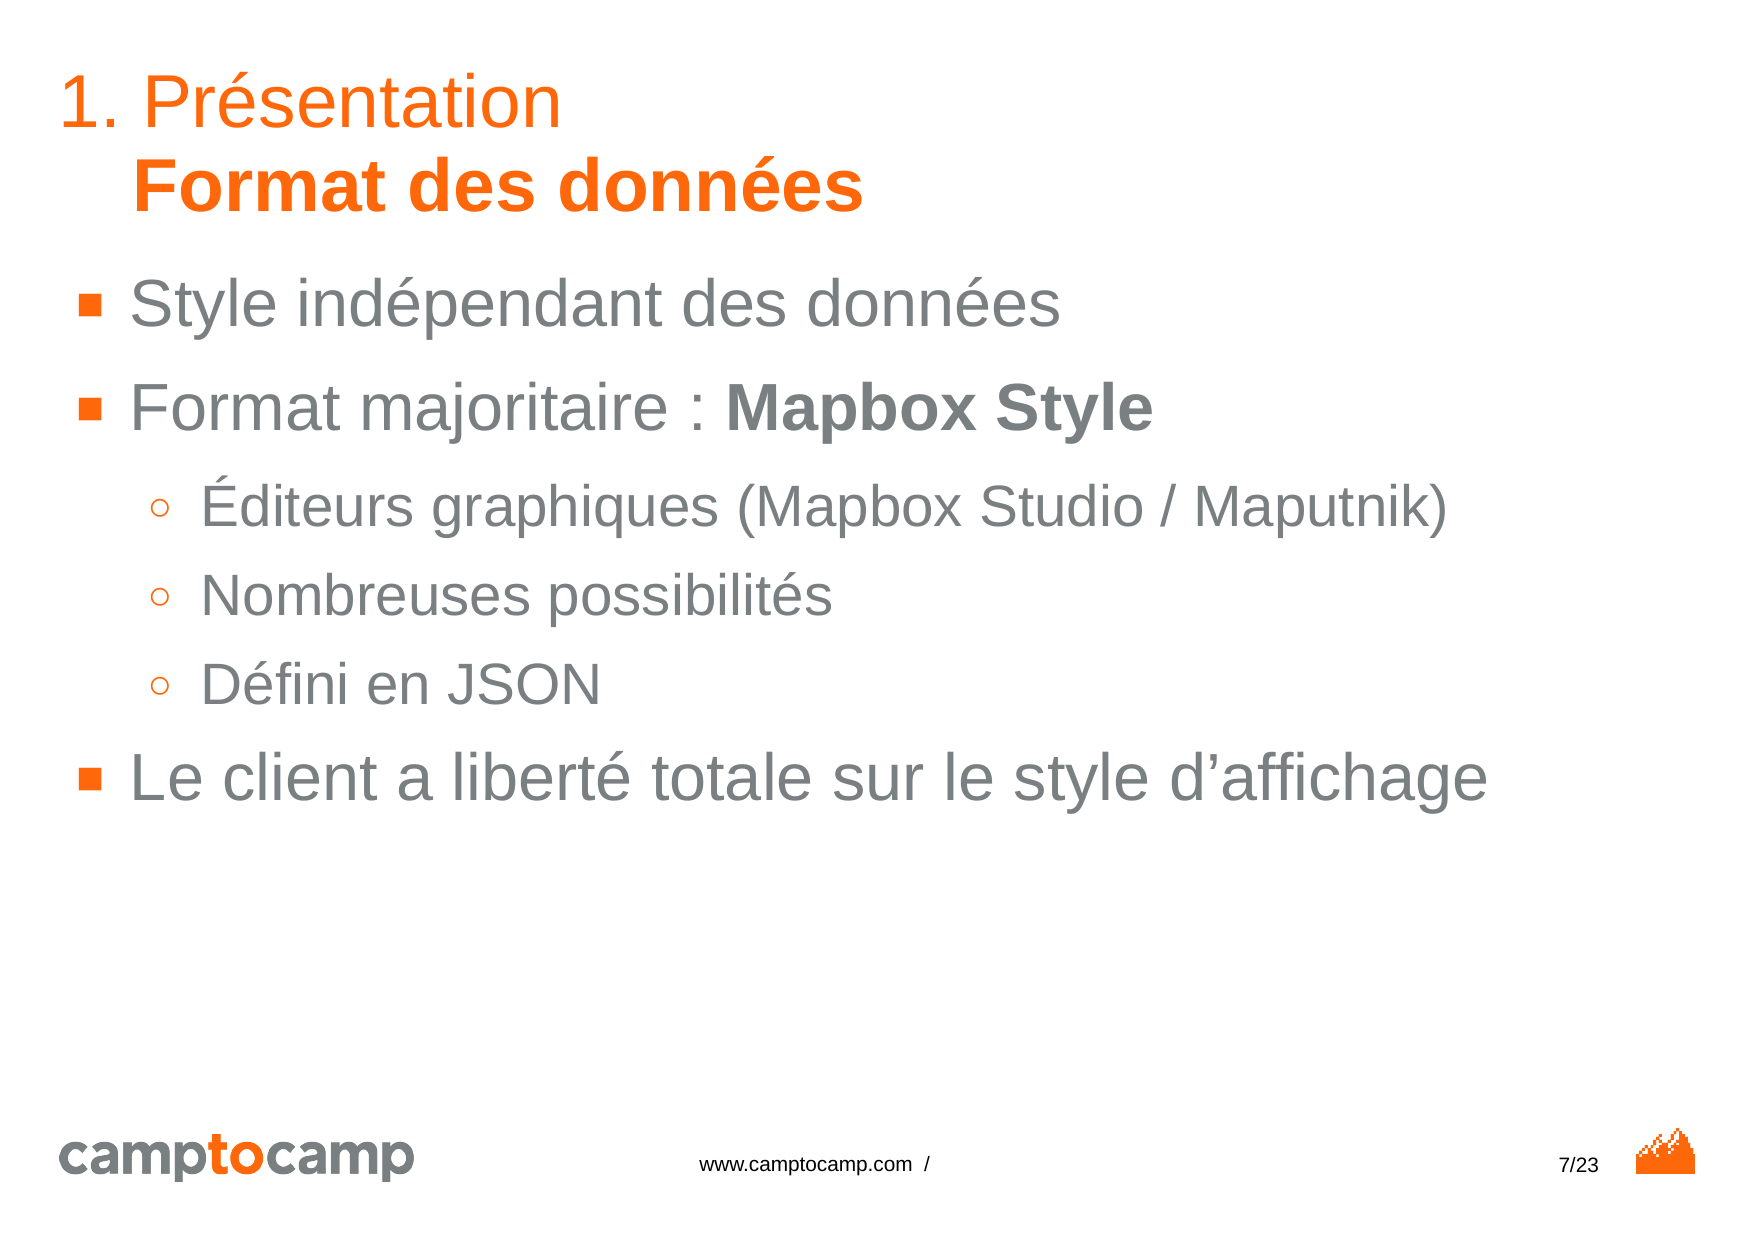

# 1. Présentation Format des données
Style indépendant des données
Format majoritaire : Mapbox Style
Éditeurs graphiques (Mapbox Studio / Maputnik)
Nombreuses possibilités
Défini en JSON
Le client a liberté totale sur le style d’affichage